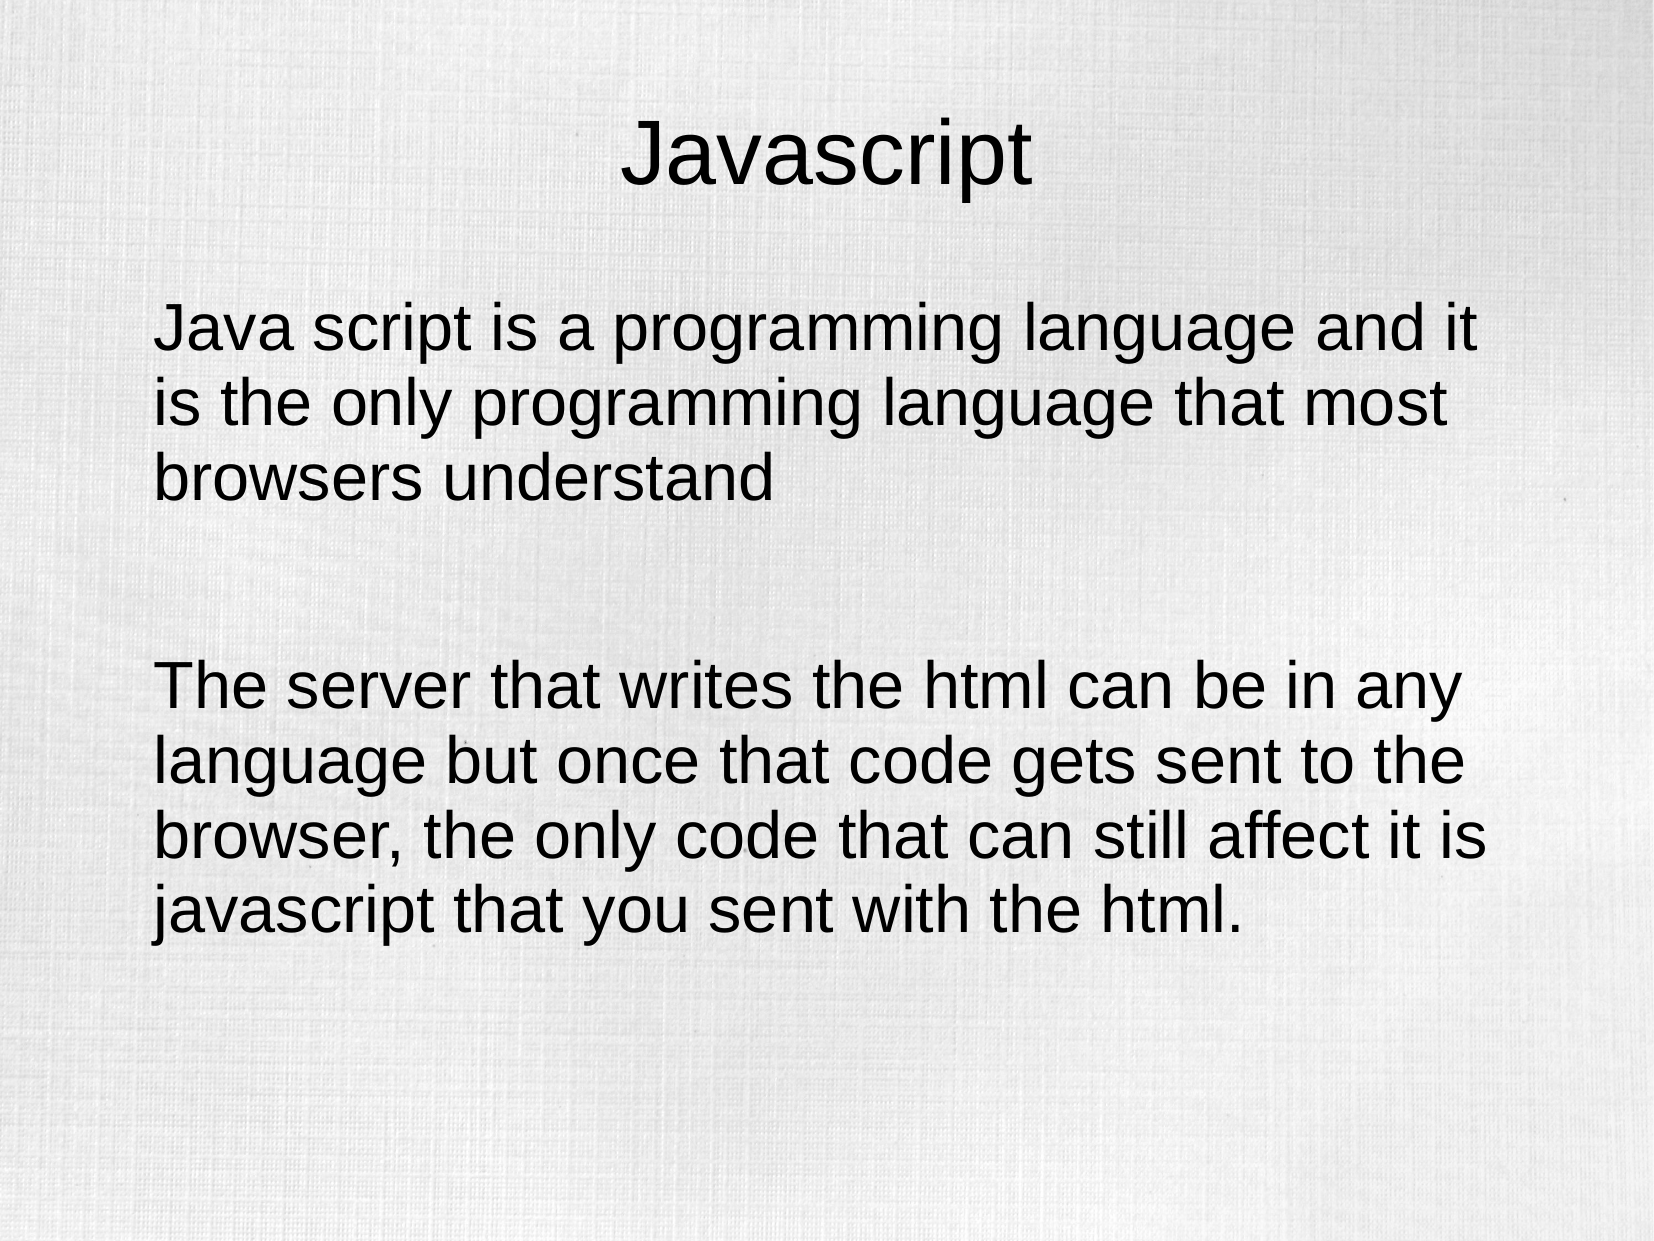

# Javascript
Java script is a programming language and it is the only programming language that most browsers understand
The server that writes the html can be in any language but once that code gets sent to the browser, the only code that can still affect it is javascript that you sent with the html.